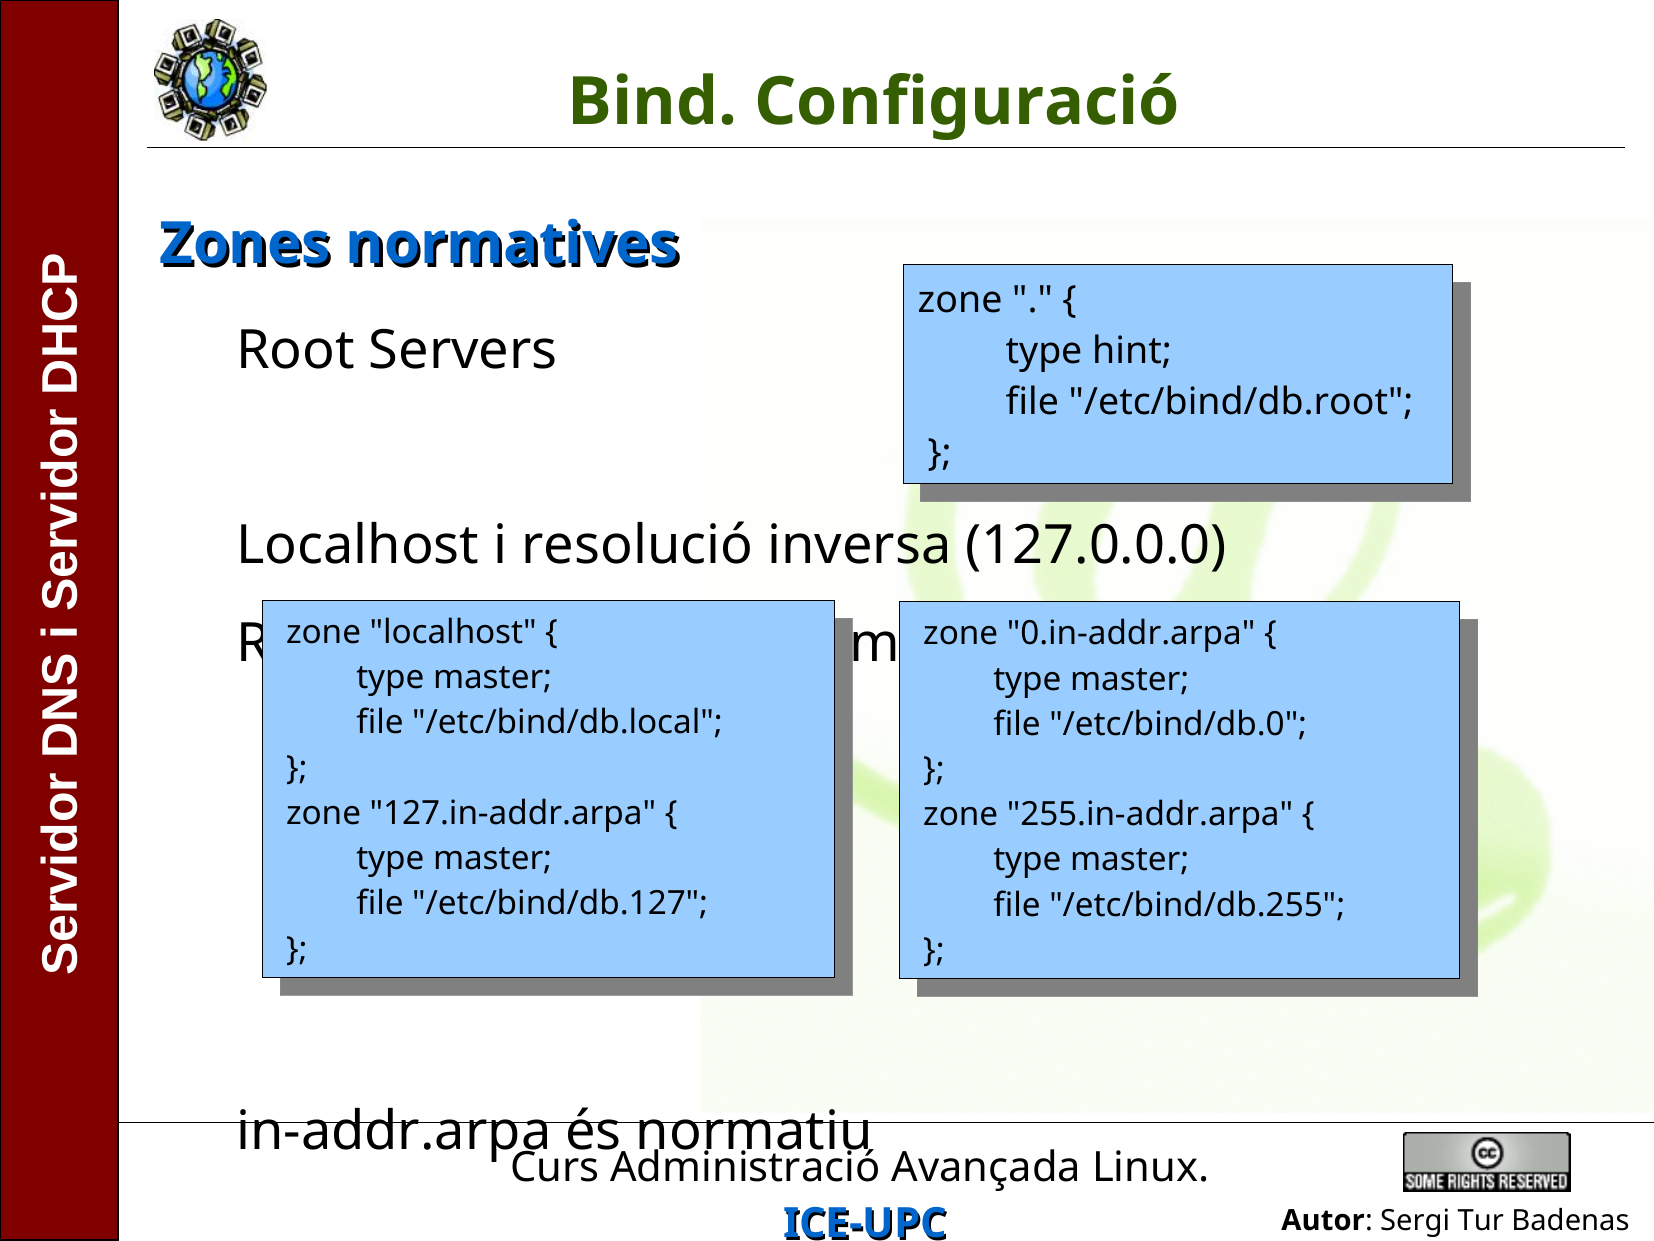

# Bind. Configuració
Zones normatives
Root Servers
Localhost i resolució inversa (127.0.0.0)
Resolució inversa del domini de difusió (.255,.0)
in-addr.arpa és normatiu
zone "." {
 type hint;
 file "/etc/bind/db.root";
 };
 zone "localhost" {
 type master;
 file "/etc/bind/db.local";
 };
 zone "127.in-addr.arpa" {
 type master;
 file "/etc/bind/db.127";
 };
 zone "0.in-addr.arpa" {
 type master;
 file "/etc/bind/db.0";
 };
 zone "255.in-addr.arpa" {
 type master;
 file "/etc/bind/db.255";
 };